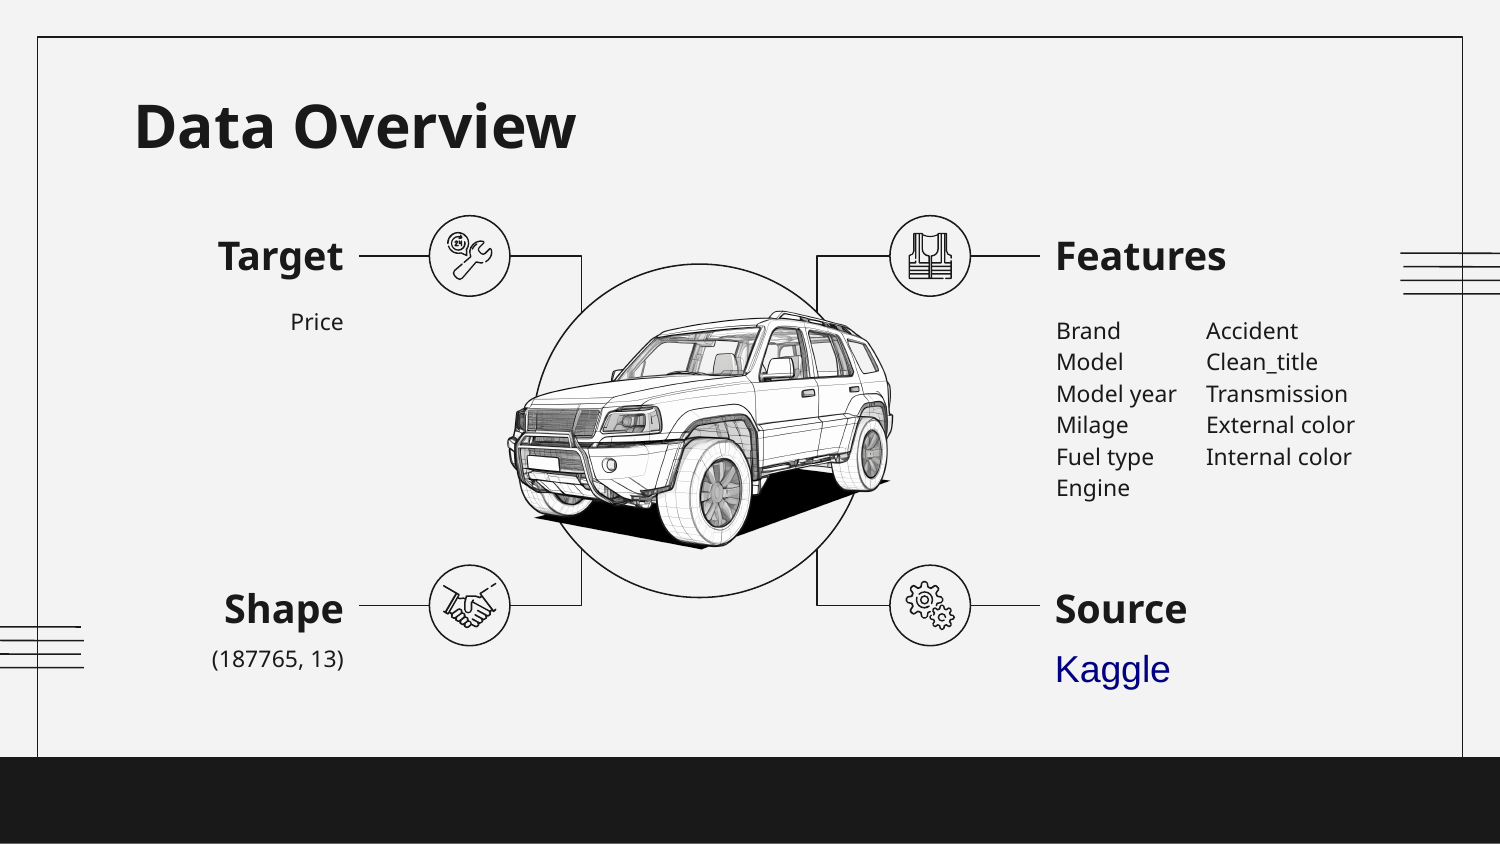

# Data Overview
Target
Features
Price
Brand		Accident
Model		Clean_title
Model year	Transmission
Milage		External color
Fuel type	Internal color
Engine
Shape
Source
(187765, 13)
Kaggle